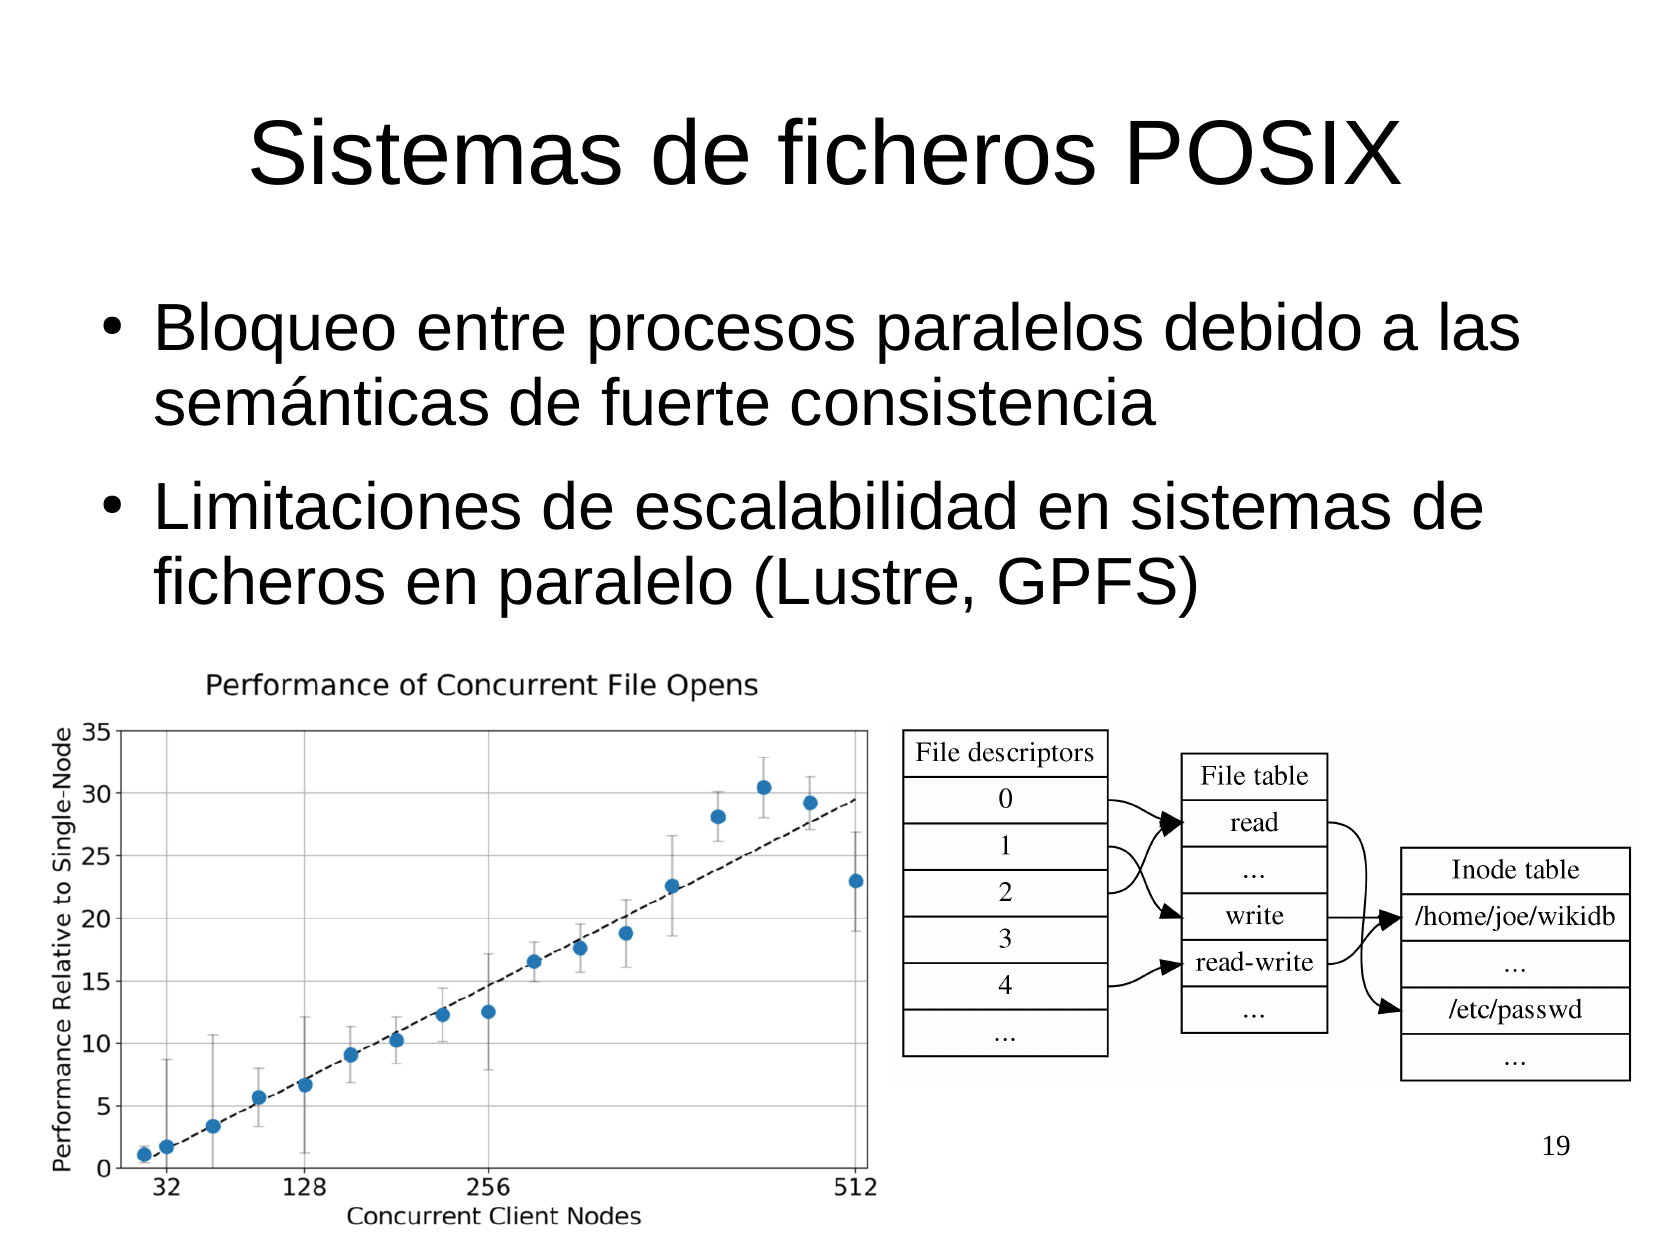

# Sistemas de ficheros POSIX
Bloqueo entre procesos paralelos debido a las semánticas de fuerte consistencia
Limitaciones de escalabilidad en sistemas de ficheros en paralelo (Lustre, GPFS)
19